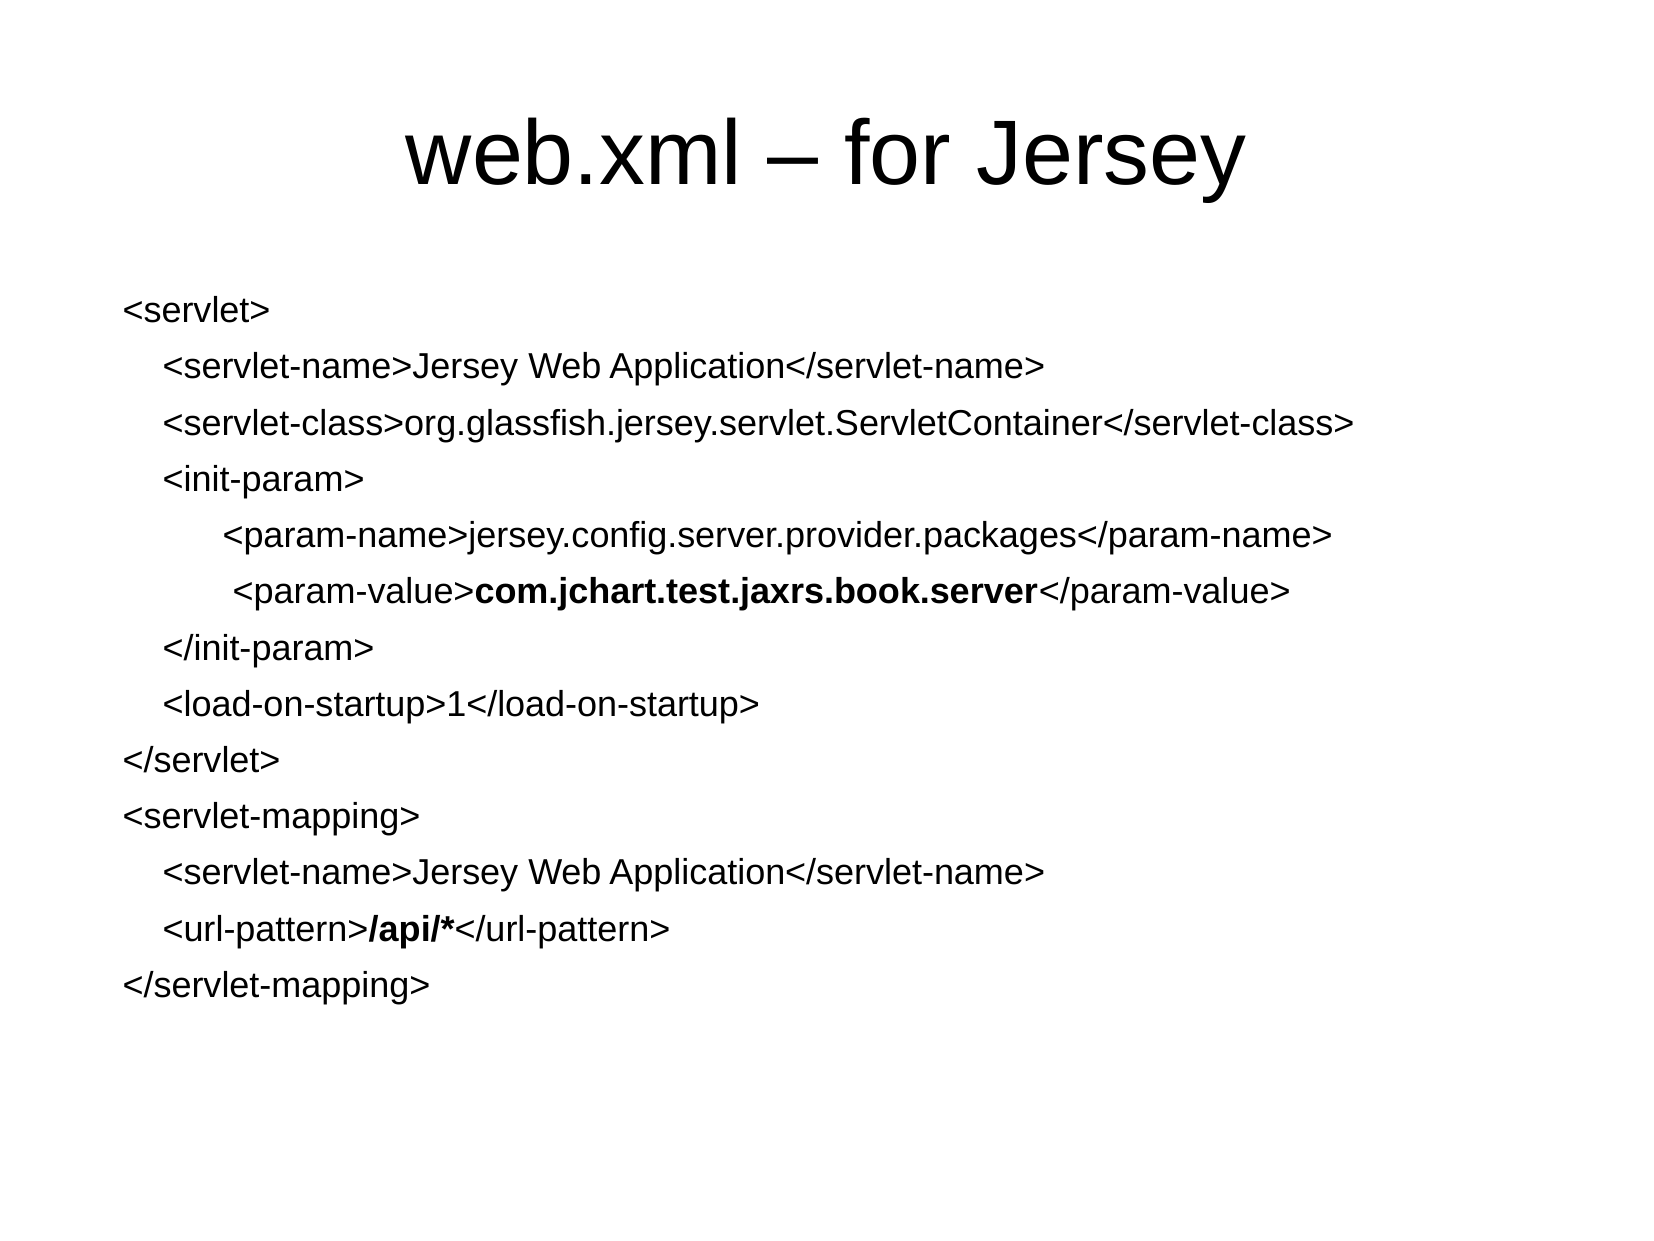

# web.xml – for Jersey
 <servlet>
 <servlet-name>Jersey Web Application</servlet-name>
 <servlet-class>org.glassfish.jersey.servlet.ServletContainer</servlet-class>
 <init-param>
 <param-name>jersey.config.server.provider.packages</param-name>
 <param-value>com.jchart.test.jaxrs.book.server</param-value>
 </init-param>
 <load-on-startup>1</load-on-startup>
 </servlet>
 <servlet-mapping>
 <servlet-name>Jersey Web Application</servlet-name>
 <url-pattern>/api/*</url-pattern>
 </servlet-mapping>